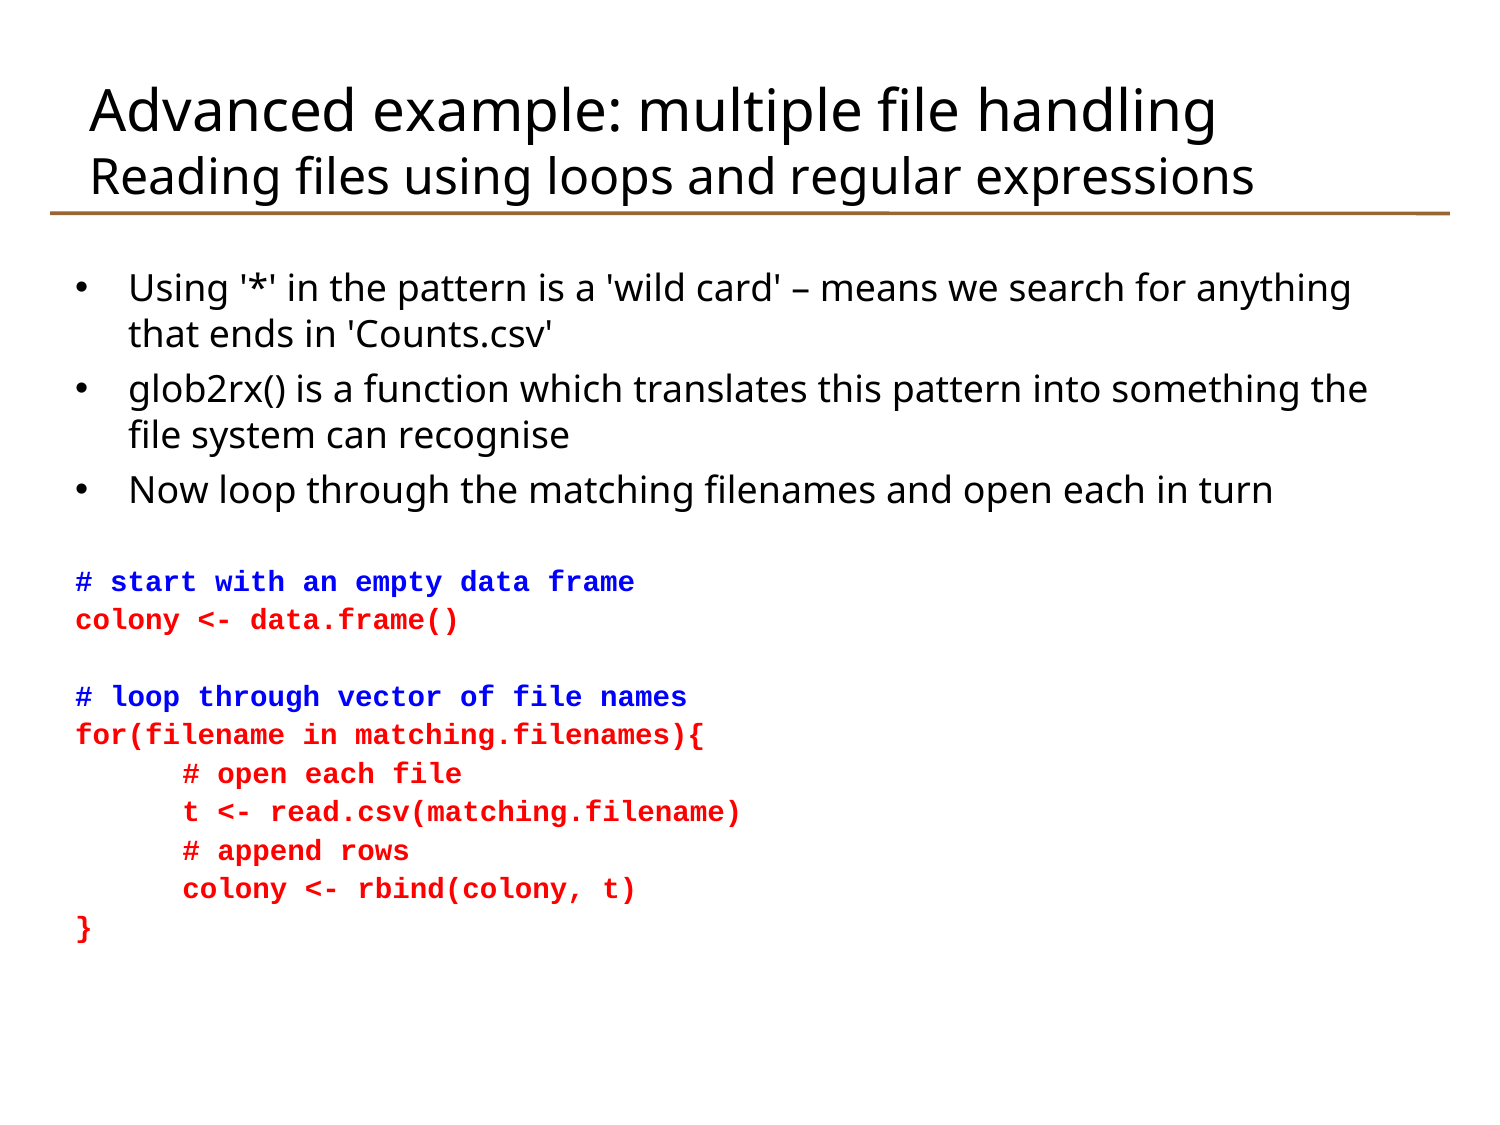

Advanced example: multiple file handling
Reading files using loops and regular expressions
Using '*' in the pattern is a 'wild card' – means we search for anything that ends in 'Counts.csv'
glob2rx() is a function which translates this pattern into something the file system can recognise
Now loop through the matching filenames and open each in turn
# start with an empty data frame
colony <- data.frame()
# loop through vector of file names
for(filename in matching.filenames){
	# open each file
	t <- read.csv(matching.filename)
	# append rows
	colony <- rbind(colony, t)
}